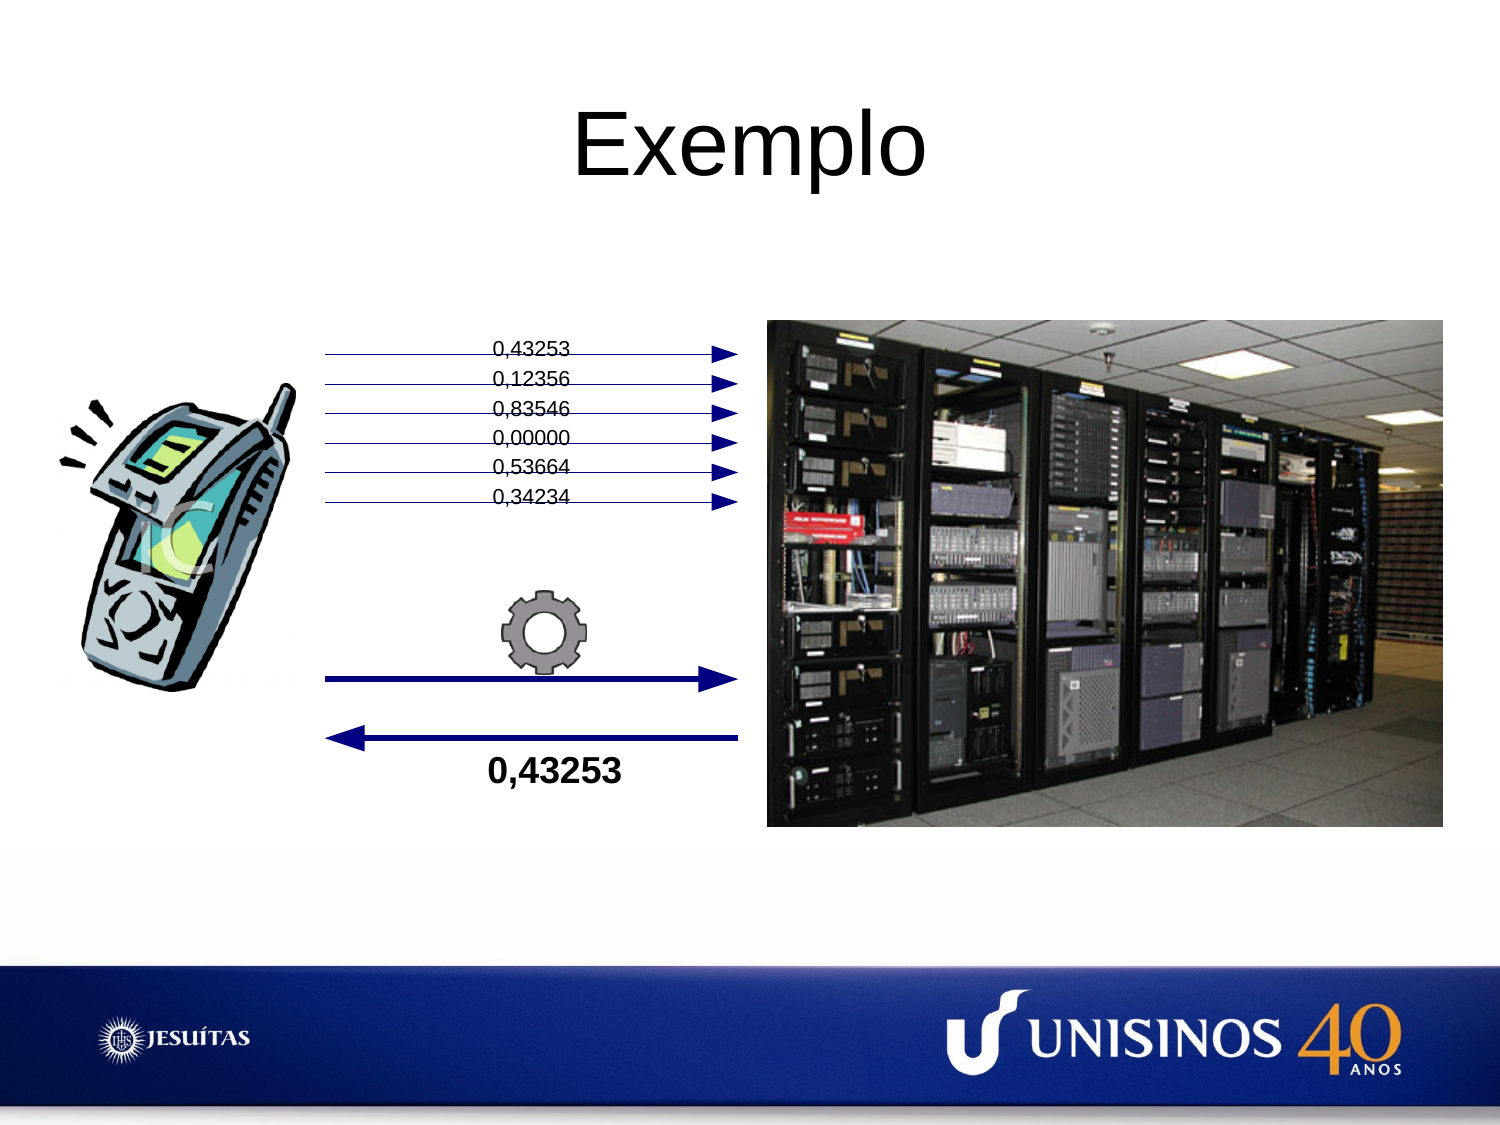

# Exemplo
0,43253
0,12356
0,83546
0,00000
0,53664
0,34234
0,43253